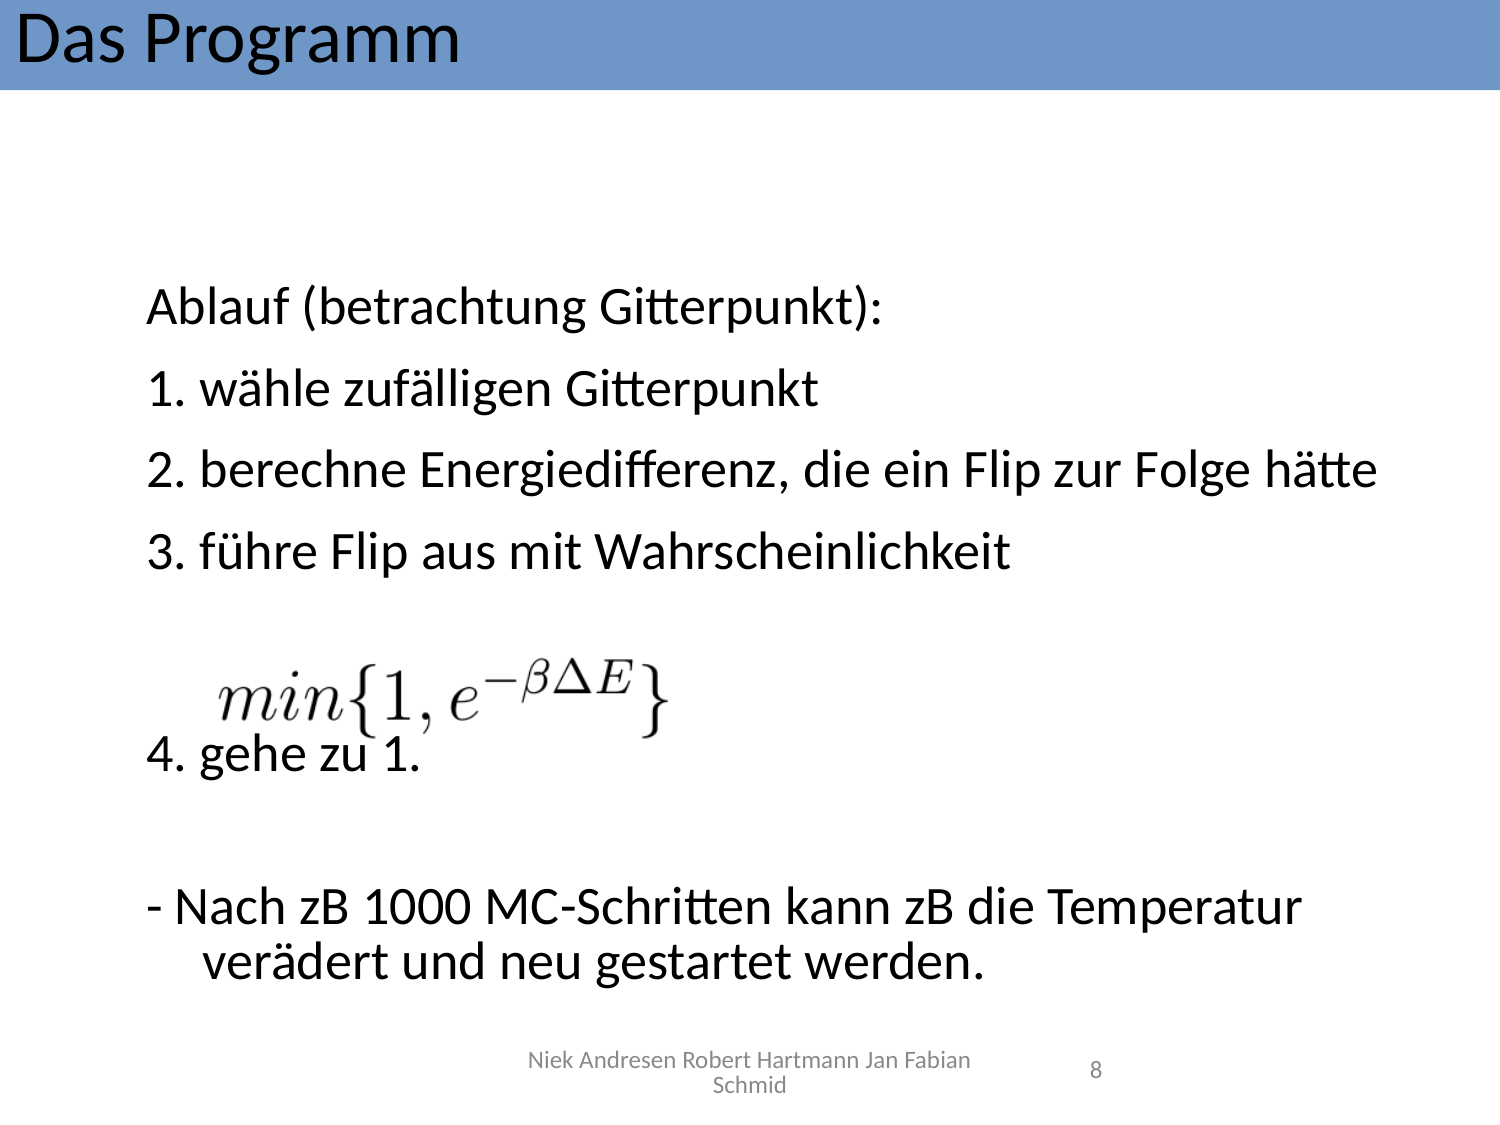

Das Programm
# Ablauf (betrachtung Gitterpunkt):
1. wähle zufälligen Gitterpunkt
2. berechne Energiedifferenz, die ein Flip zur Folge hätte
3. führe Flip aus mit Wahrscheinlichkeit
4. gehe zu 1.
- Nach zB 1000 MC-Schritten kann zB die Temperatur verädert und neu gestartet werden.
Niek Andresen Robert Hartmann Jan Fabian Schmid
8